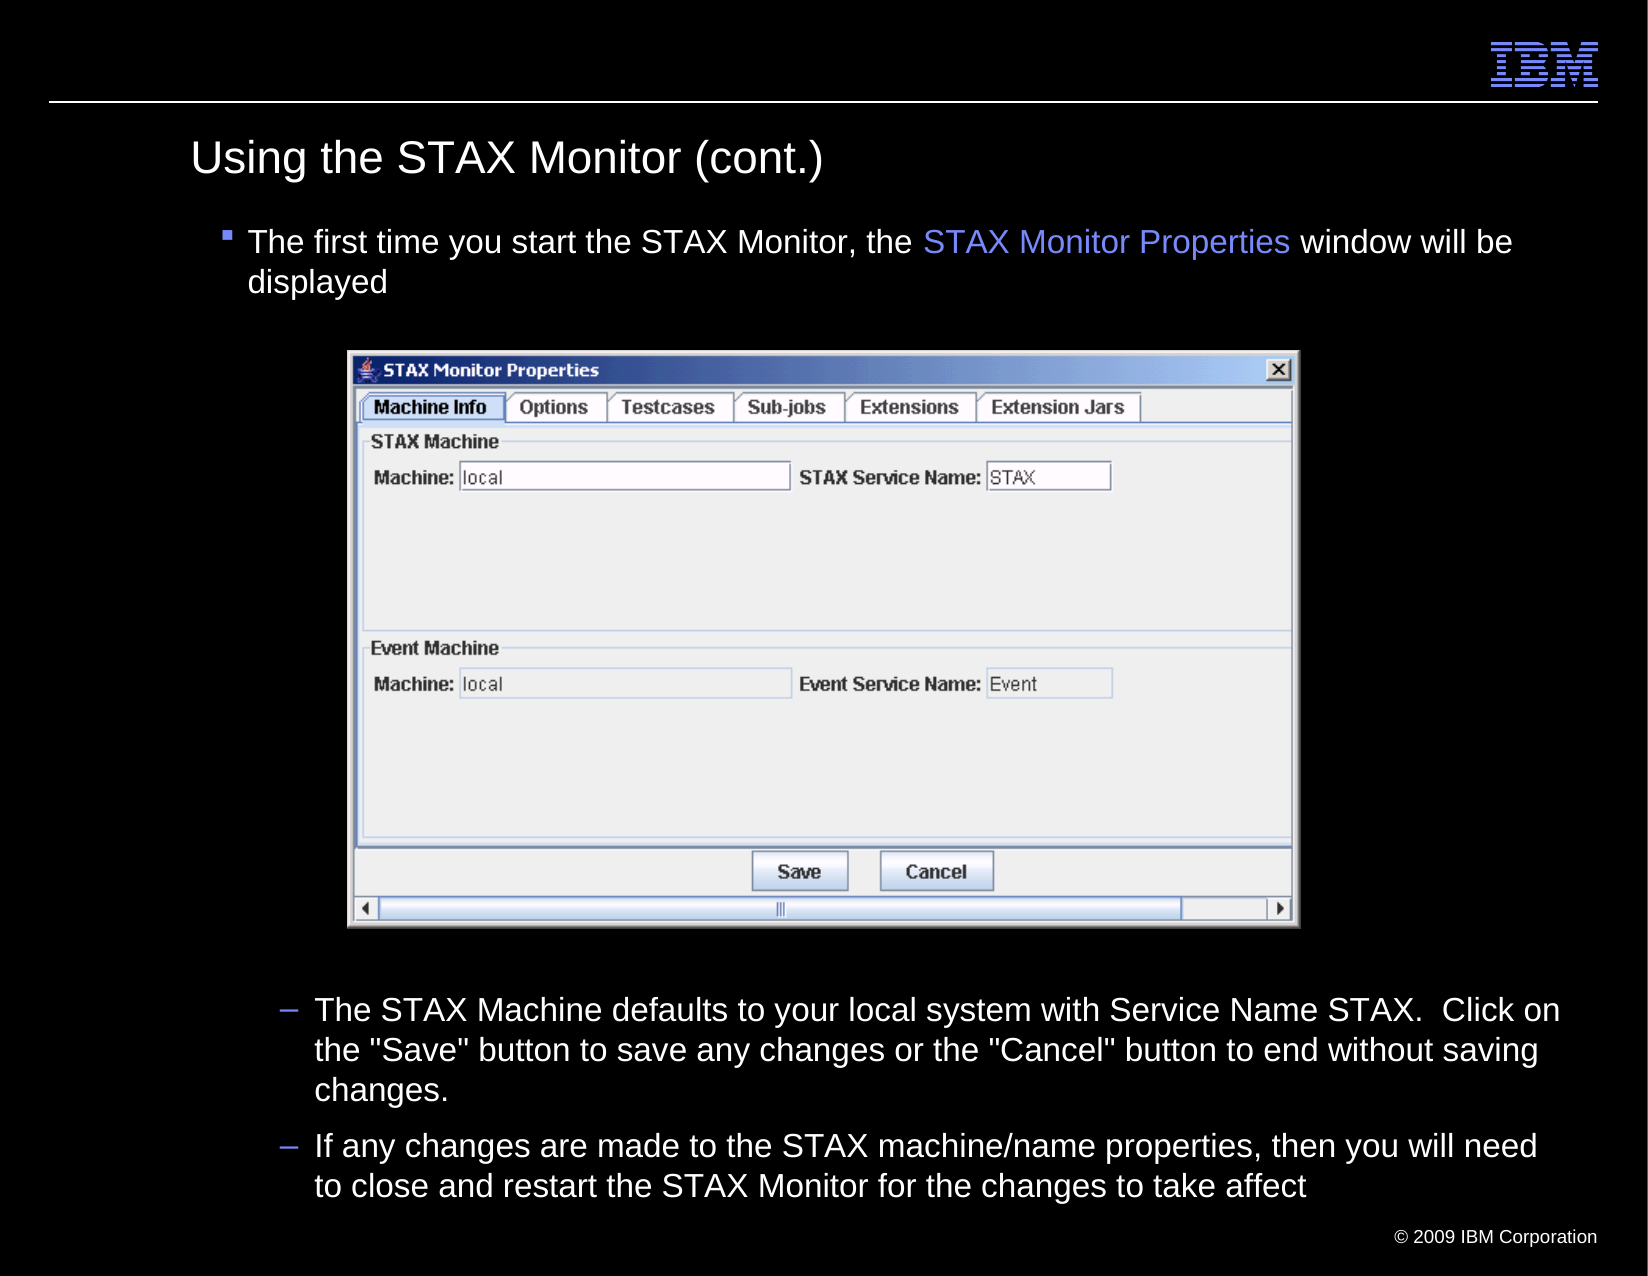

# Using the STAX Monitor (cont.)
The first time you start the STAX Monitor, the STAX Monitor Properties window will be displayed
The STAX Machine defaults to your local system with Service Name STAX. Click on the "Save" button to save any changes or the "Cancel" button to end without saving changes.
If any changes are made to the STAX machine/name properties, then you will need to close and restart the STAX Monitor for the changes to take affect